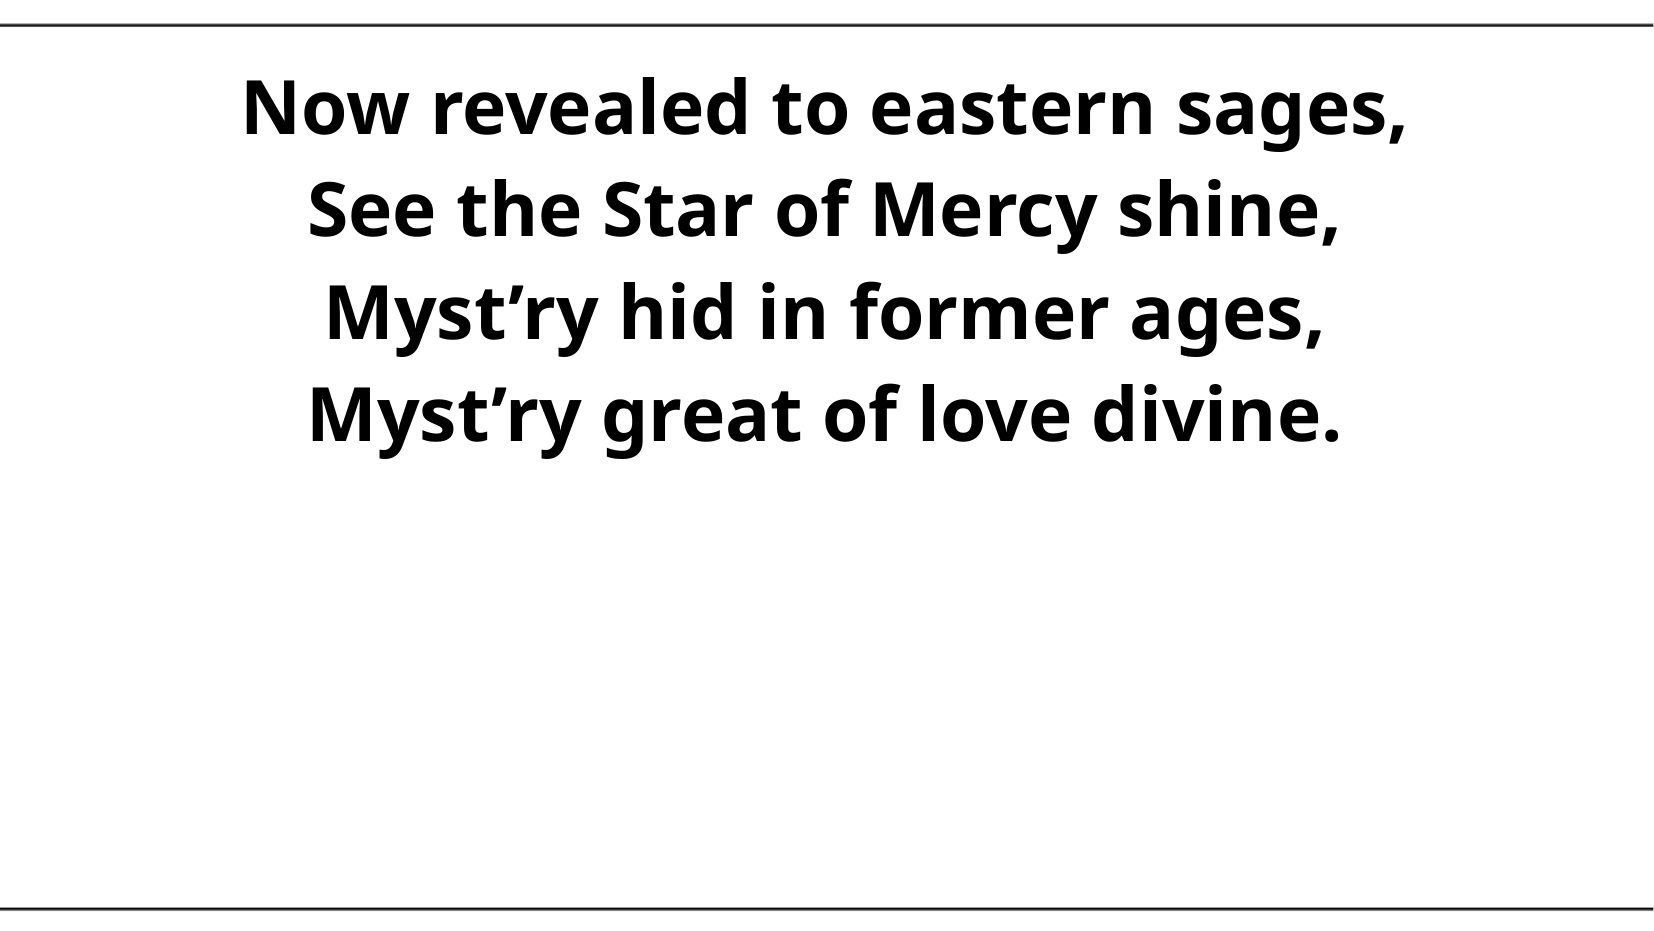

Now revealed to eastern sages,
See the Star of Mercy shine,
Myst’ry hid in former ages,
Myst’ry great of love divine.